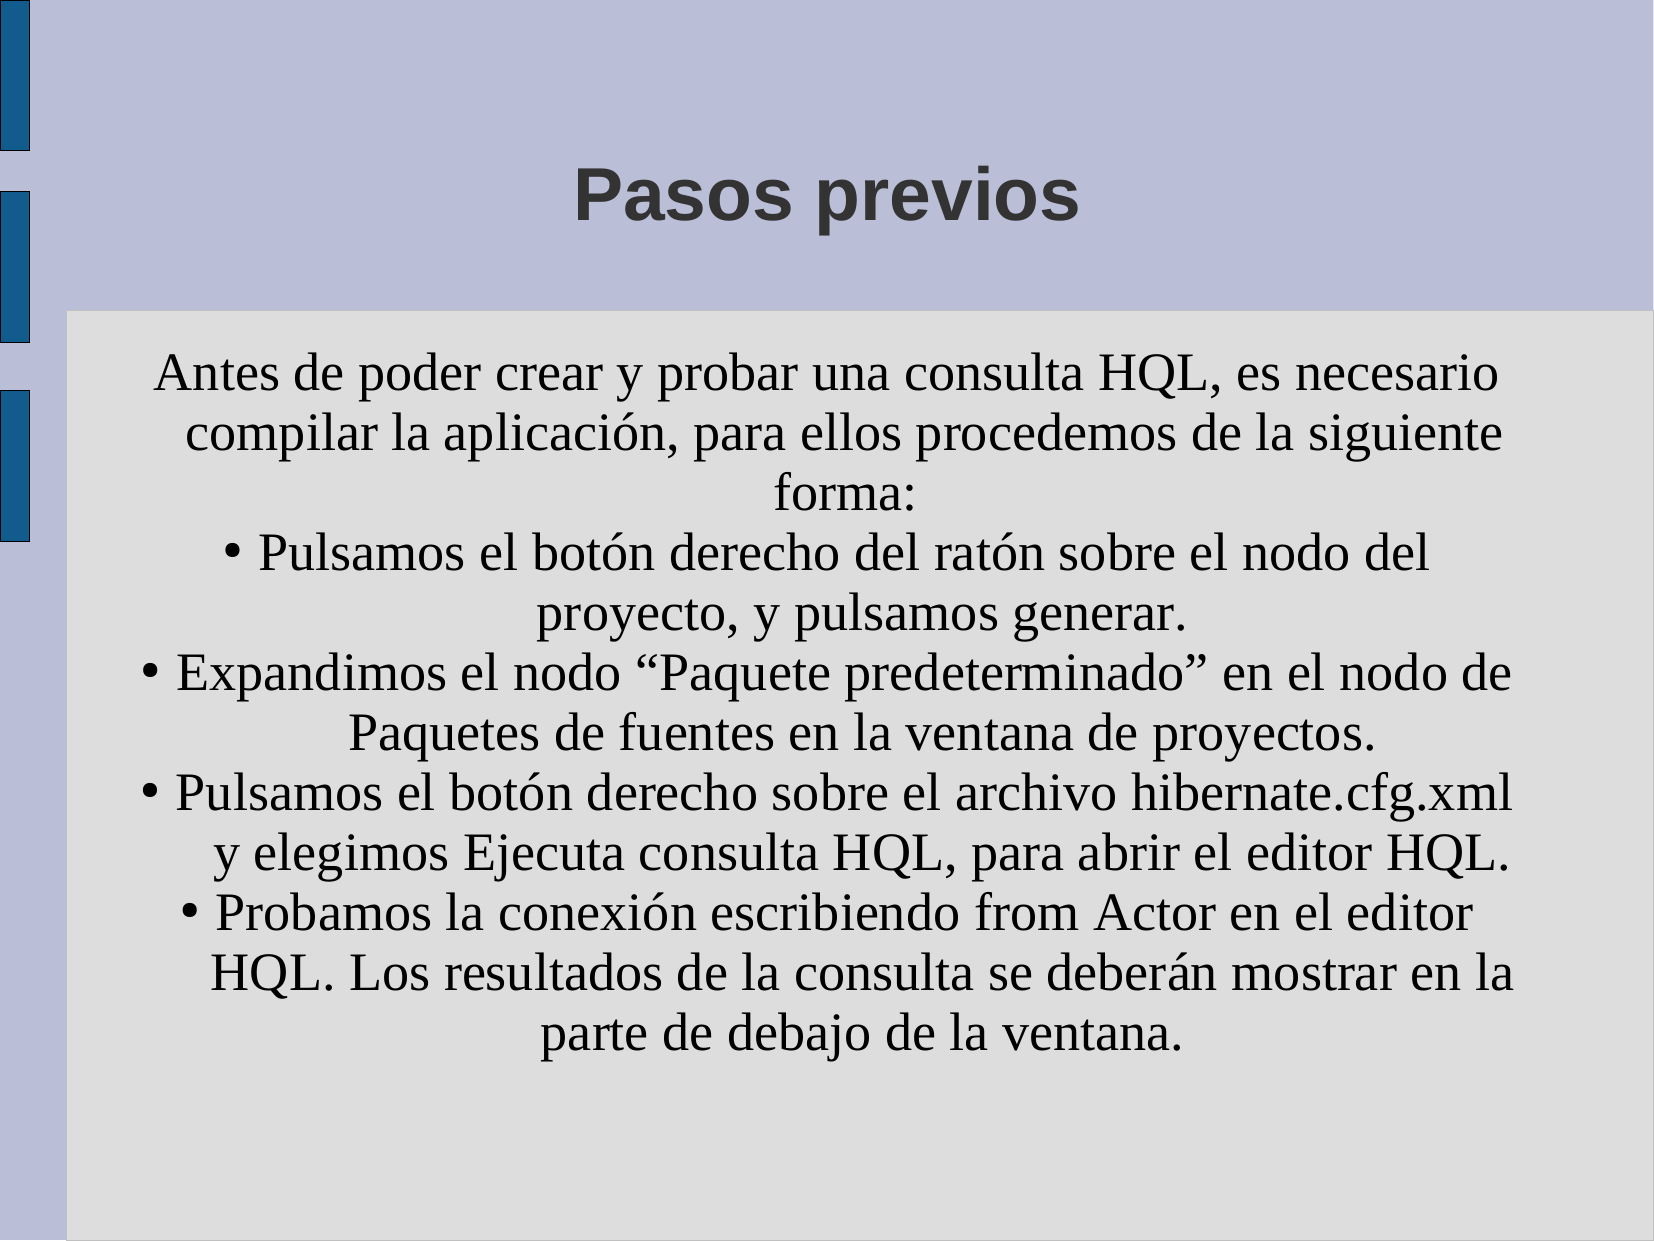

# Pasos previos
Antes de poder crear y probar una consulta HQL, es necesario compilar la aplicación, para ellos procedemos de la siguiente forma:
Pulsamos el botón derecho del ratón sobre el nodo del proyecto, y pulsamos generar.
Expandimos el nodo “Paquete predeterminado” en el nodo de Paquetes de fuentes en la ventana de proyectos.
Pulsamos el botón derecho sobre el archivo hibernate.cfg.xml y elegimos Ejecuta consulta HQL, para abrir el editor HQL.
Probamos la conexión escribiendo from Actor en el editor HQL. Los resultados de la consulta se deberán mostrar en la parte de debajo de la ventana.